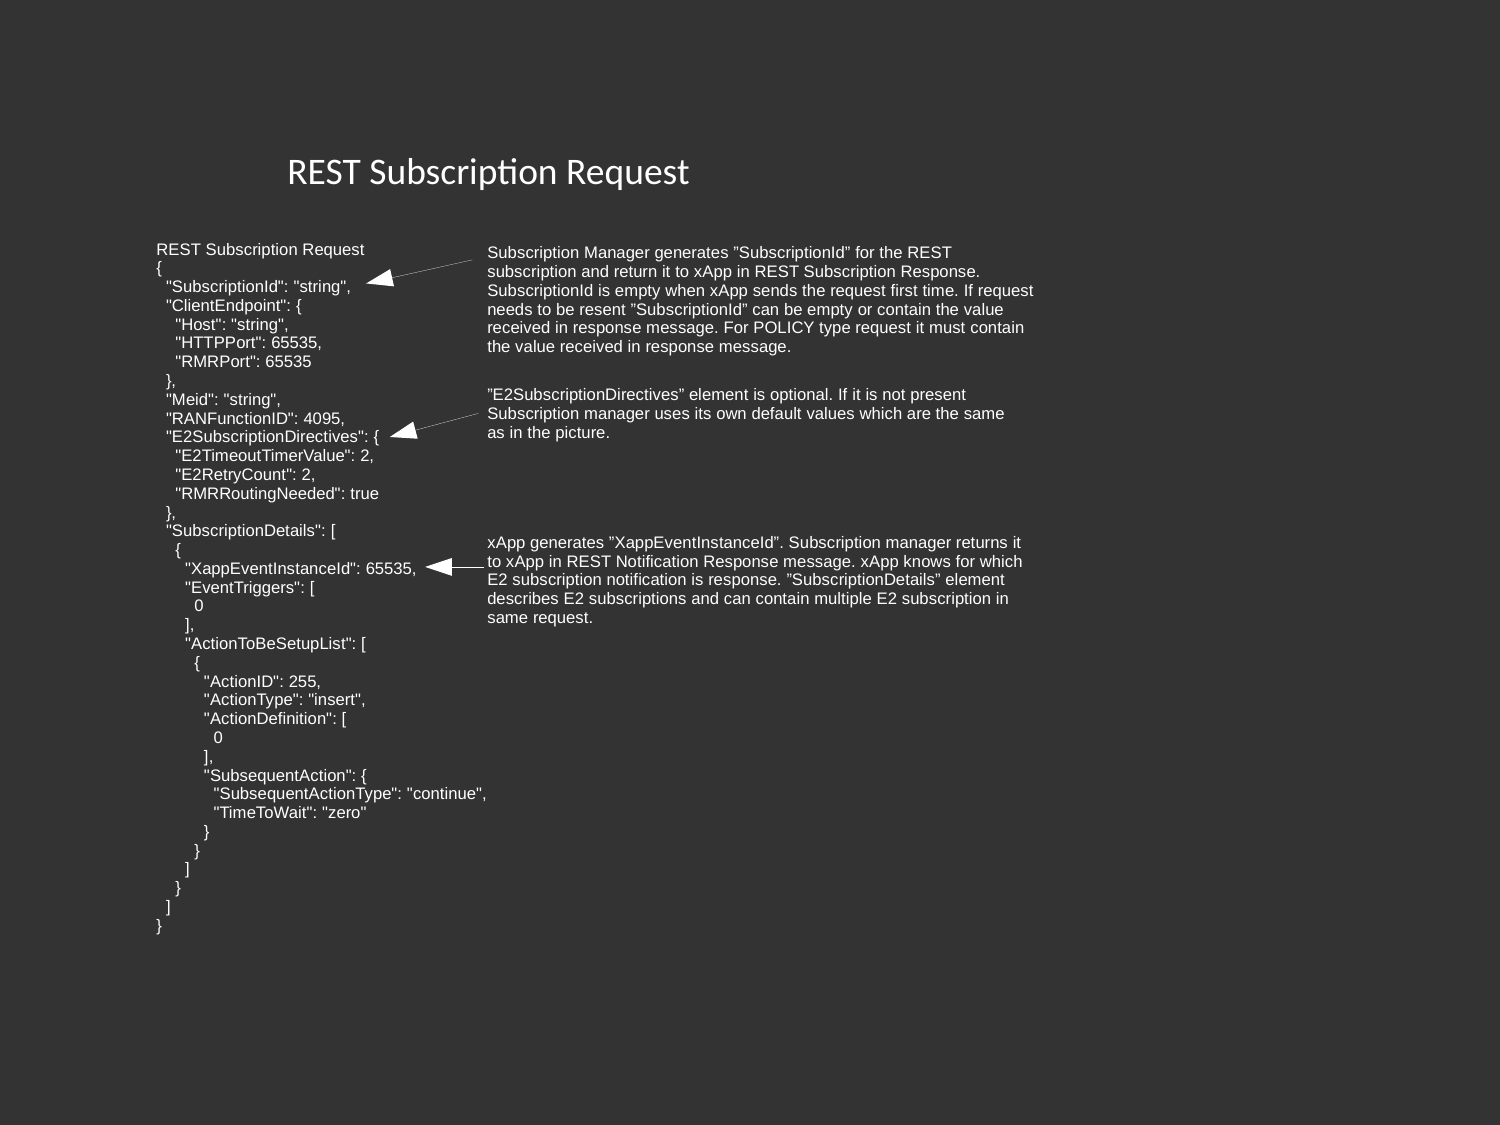

# REST Subscription Request
REST Subscription Request
{
 "SubscriptionId": "string",
 "ClientEndpoint": {
 "Host": "string",
 "HTTPPort": 65535,
 "RMRPort": 65535
 },
 "Meid": "string",
 "RANFunctionID": 4095,
 "E2SubscriptionDirectives": {
 "E2TimeoutTimerValue": 2,
 "E2RetryCount": 2,
 "RMRRoutingNeeded": true
 },
 "SubscriptionDetails": [
 {
 "XappEventInstanceId": 65535,
 "EventTriggers": [
 0
 ],
 "ActionToBeSetupList": [
 {
 "ActionID": 255,
 "ActionType": "insert",
 "ActionDefinition": [
 0
 ],
 "SubsequentAction": {
 "SubsequentActionType": "continue",
 "TimeToWait": "zero"
 }
 }
 ]
 }
 ]
}
Subscription Manager generates ”SubscriptionId” for the REST subscription and return it to xApp in REST Subscription Response. SubscriptionId is empty when xApp sends the request first time. If request needs to be resent ”SubscriptionId” can be empty or contain the value received in response message. For POLICY type request it must contain the value received in response message.
”E2SubscriptionDirectives” element is optional. If it is not present Subscription manager uses its own default values which are the same as in the picture.
xApp generates ”XappEventInstanceId”. Subscription manager returns it to xApp in REST Notification Response message. xApp knows for which E2 subscription notification is response. ”SubscriptionDetails” element describes E2 subscriptions and can contain multiple E2 subscription in same request.